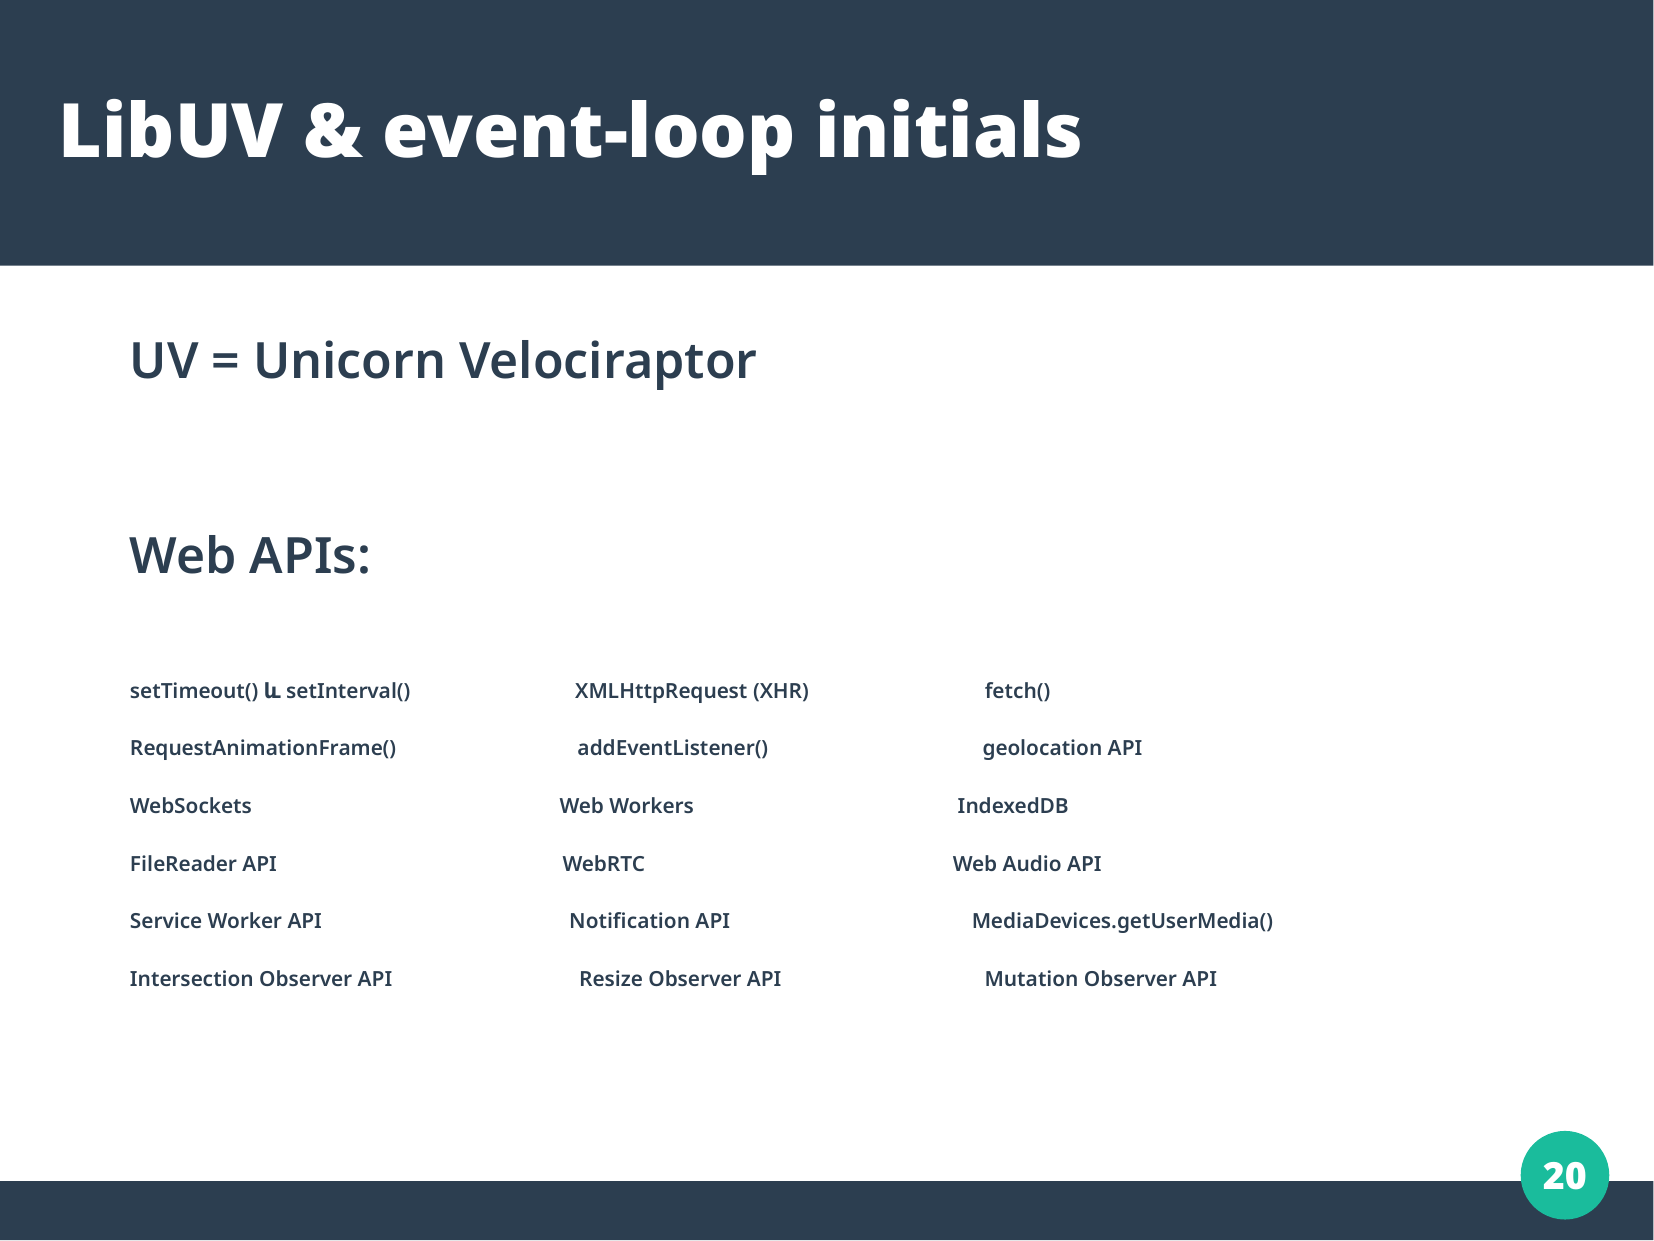

# LibUV & event-loop initials
UV = Unicorn Velociraptor
Web APIs:
setTimeout() և setInterval() XMLHttpRequest (XHR) fetch()
RequestAnimationFrame() addEventListener() geolocation API
WebSockets Web Workers IndexedDB
FileReader API WebRTC Web Audio API
Service Worker API Notification API MediaDevices.getUserMedia()
Intersection Observer API Resize Observer API Mutation Observer API
20